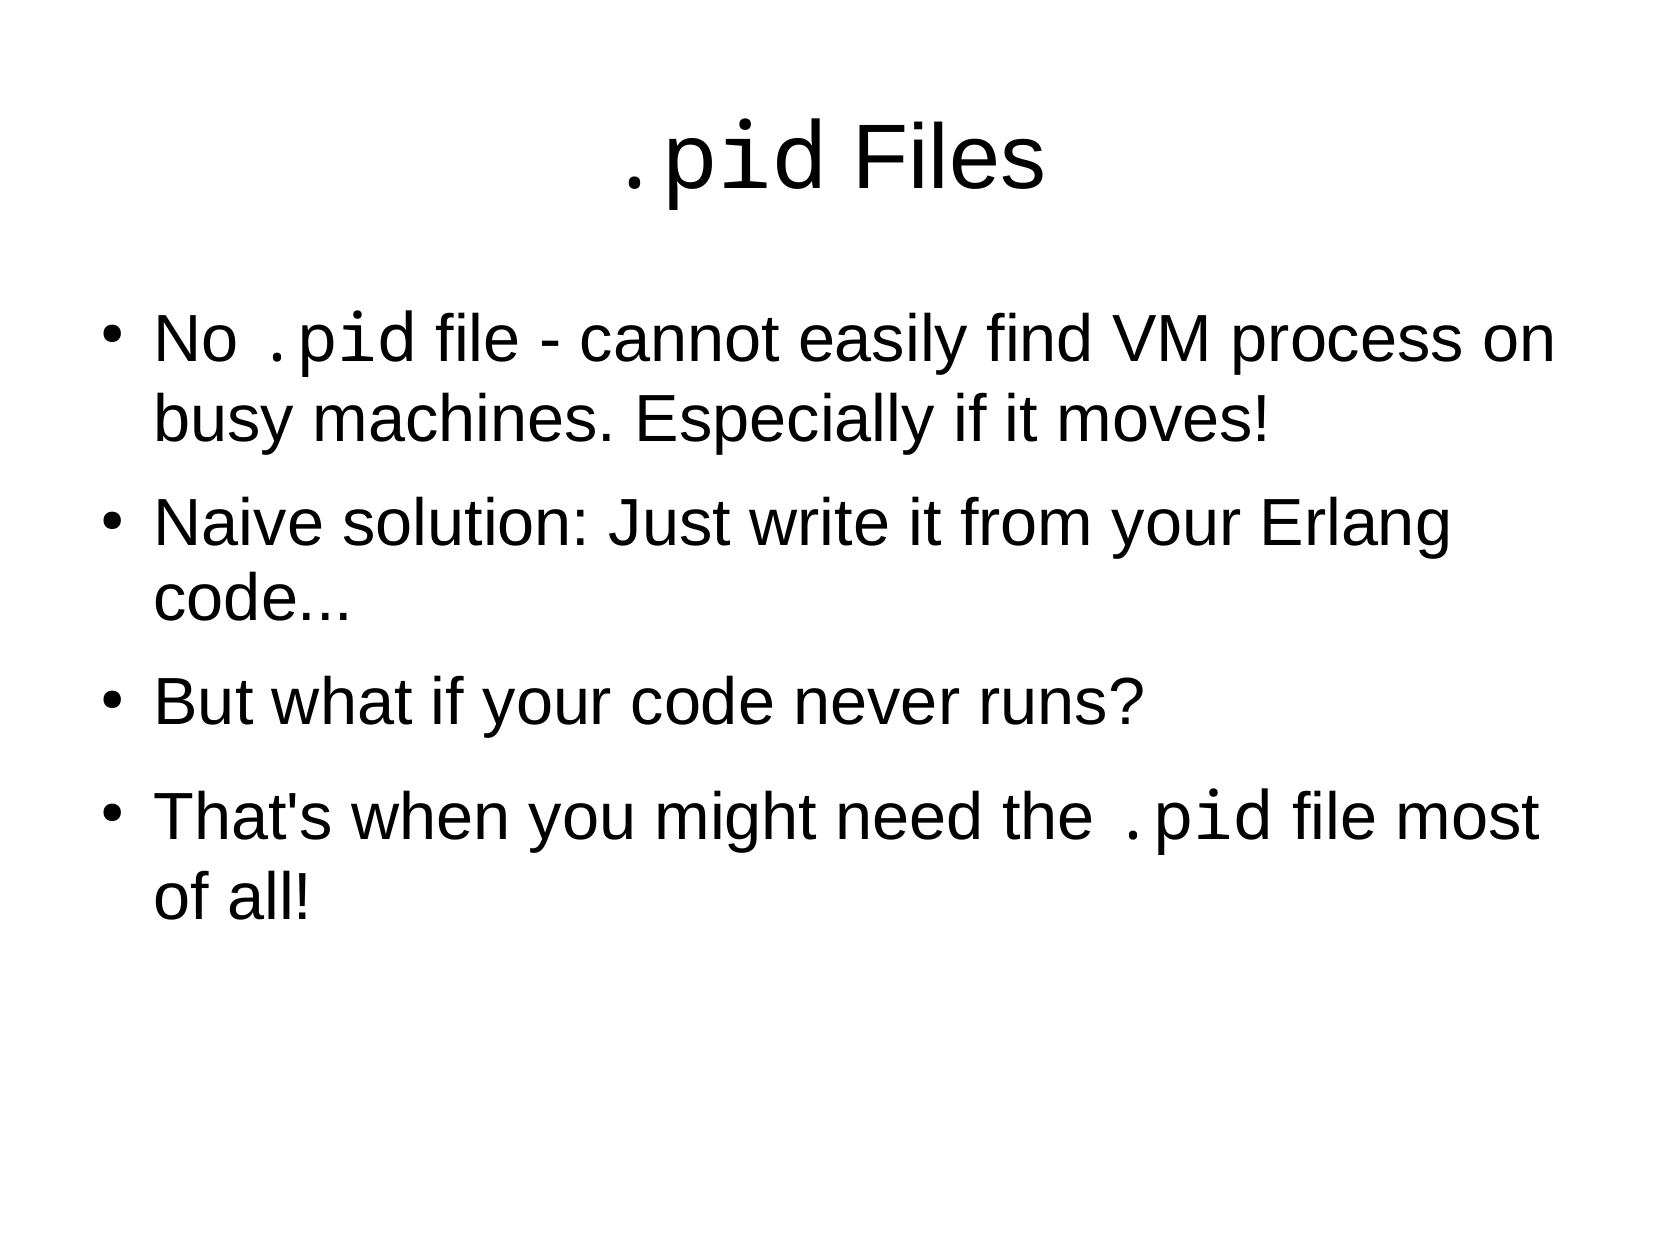

# .pid Files
No .pid file - cannot easily find VM process on busy machines. Especially if it moves!
Naive solution: Just write it from your Erlang code...
But what if your code never runs?
That's when you might need the .pid file most of all!